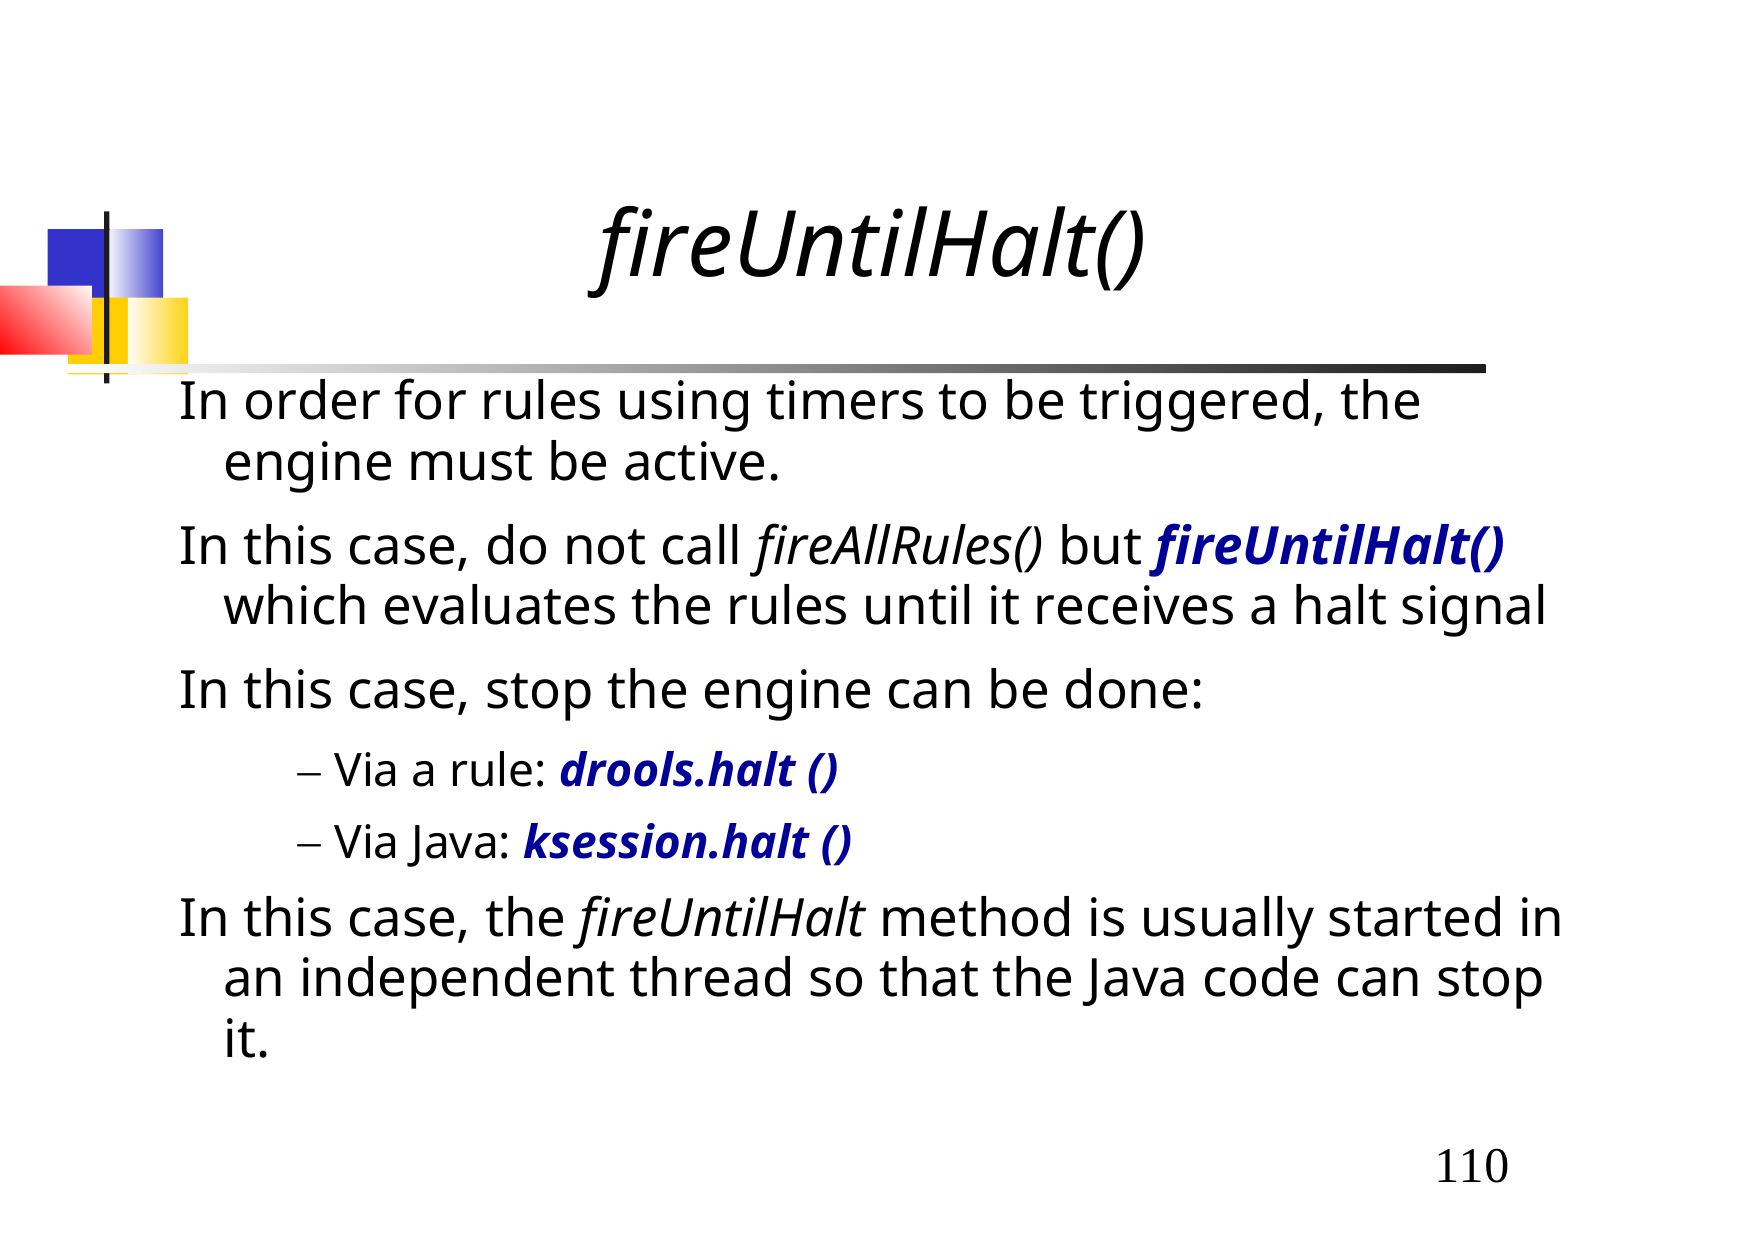

# fireUntilHalt()
In order for rules using timers to be triggered, the engine must be active.
In this case, do not call fireAllRules() but fireUntilHalt() which evaluates the rules until it receives a halt signal
In this case, stop the engine can be done:
Via a rule: drools.halt ()
Via Java: ksession.halt ()
In this case, the fireUntilHalt method is usually started in an independent thread so that the Java code can stop it.